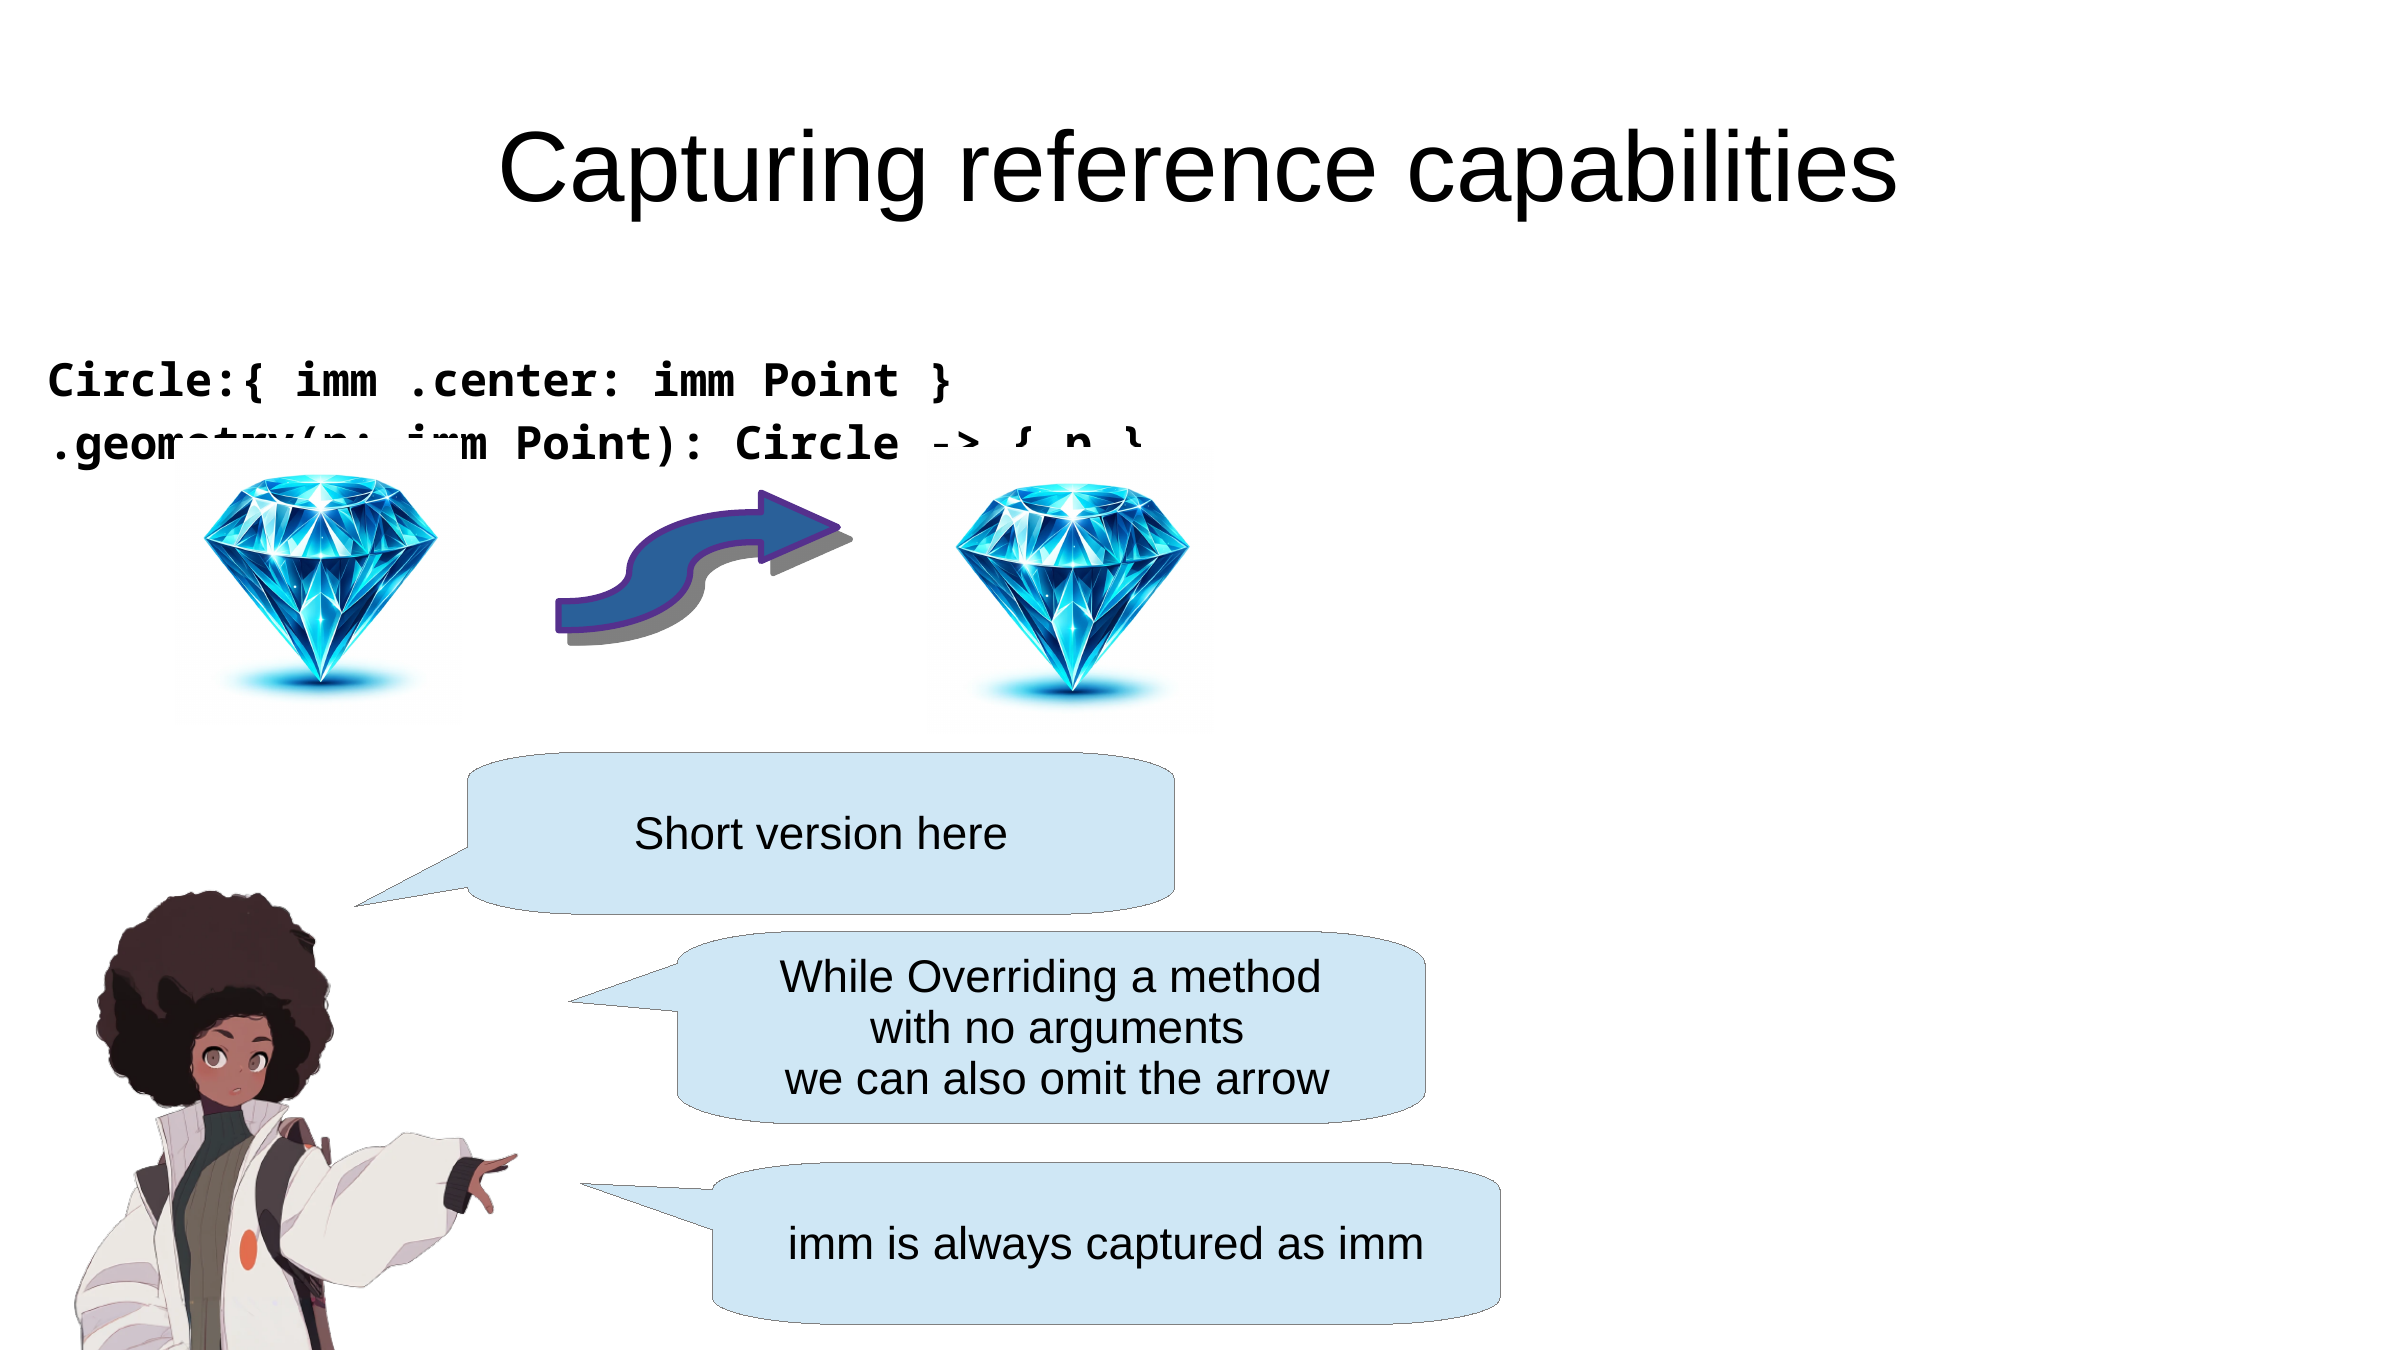

# Capturing reference capabilities
Circle:{ imm .center: imm Point }
.geometry(p: imm Point): Circle -> { p }
Short version here
While Overriding a method
 with no arguments
 we can also omit the arrow
imm is always captured as imm